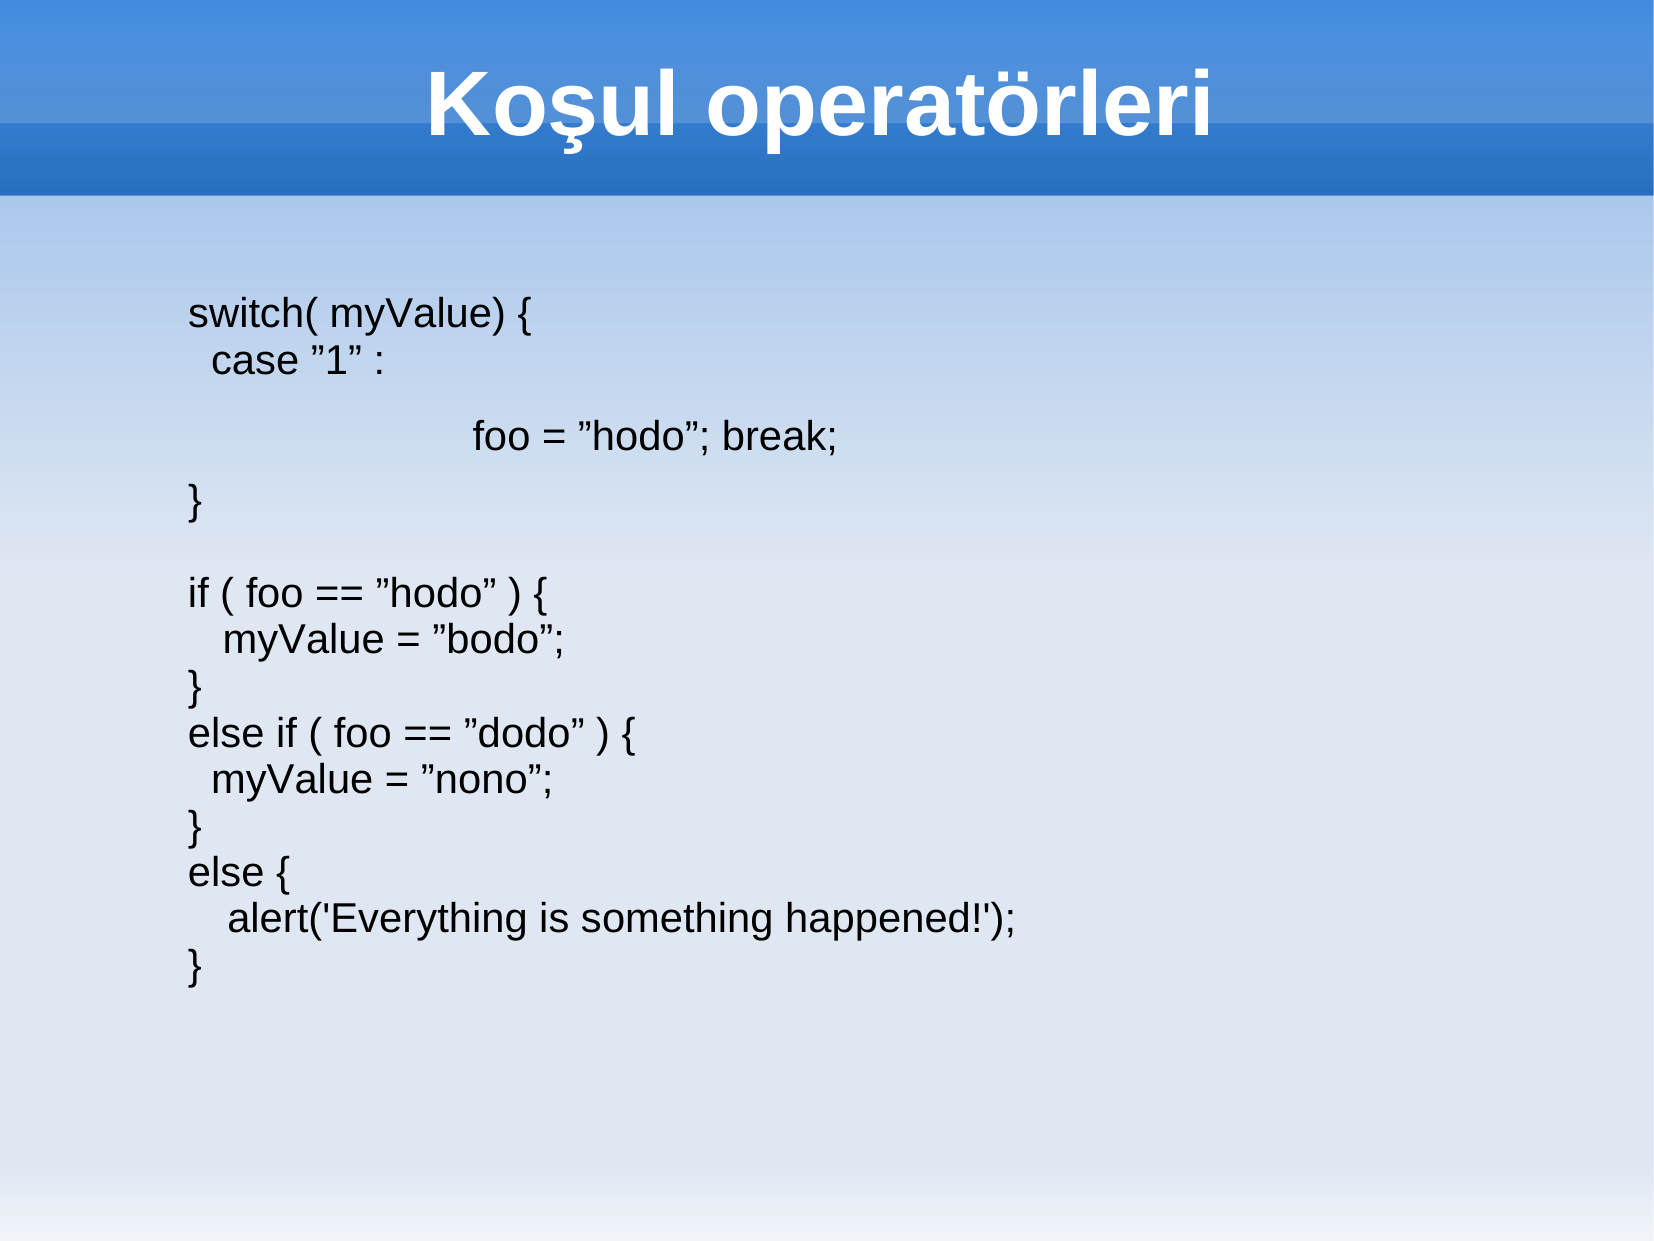

# Koşul operatörleri
 switch( myValue) {
 case ”1” :
foo = ”hodo”; break;
 }
 if ( foo == ”hodo” ) {
 myValue = ”bodo”;
 }
 else if ( foo == ”dodo” ) {
 myValue = ”nono”;
 }
 else {
 	alert('Everything is something happened!');
 }